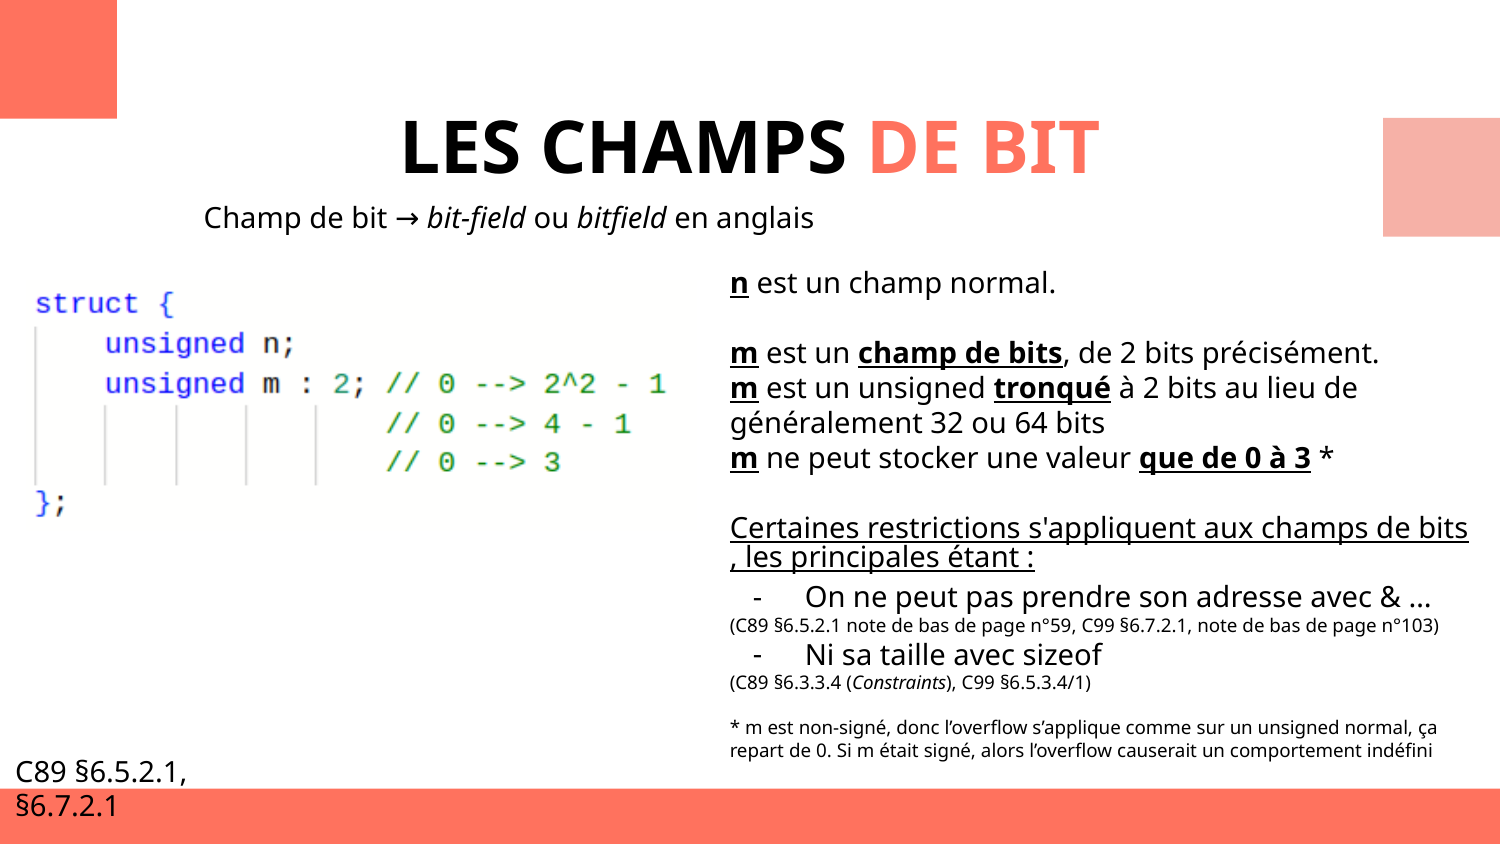

# LES CHAMPS DE BIT
Champ de bit → bit-field ou bitfield en anglais
n est un champ normal.
m est un champ de bits, de 2 bits précisément.
m est un unsigned tronqué à 2 bits au lieu de généralement 32 ou 64 bits
m ne peut stocker une valeur que de 0 à 3 *
Certaines restrictions s'appliquent aux champs de bits, les principales étant :
On ne peut pas prendre son adresse avec & …
(C89 §6.5.2.1 note de bas de page n°59, C99 §6.7.2.1, note de bas de page n°103)
Ni sa taille avec sizeof
(C89 §6.3.3.4 (Constraints), C99 §6.5.3.4/1)
* m est non-signé, donc l’overflow s’applique comme sur un unsigned normal, ça repart de 0. Si m était signé, alors l’overflow causerait un comportement indéfini
C89 §6.5.2.1, §6.7.2.1